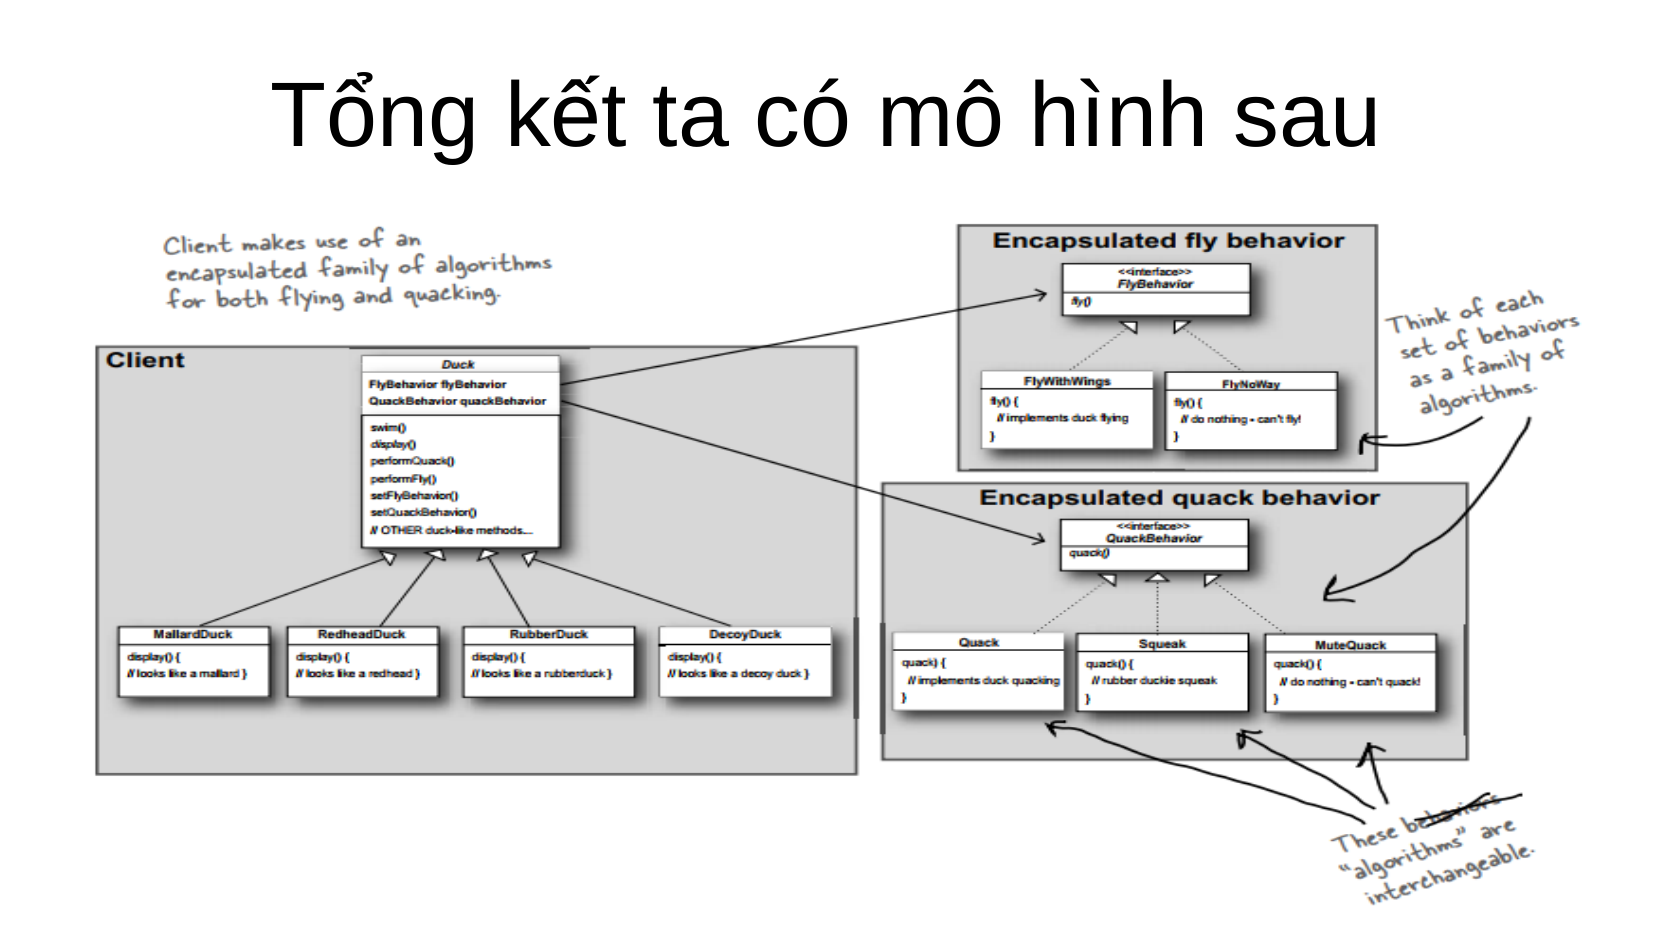

# Tổng kết ta có mô hình sau